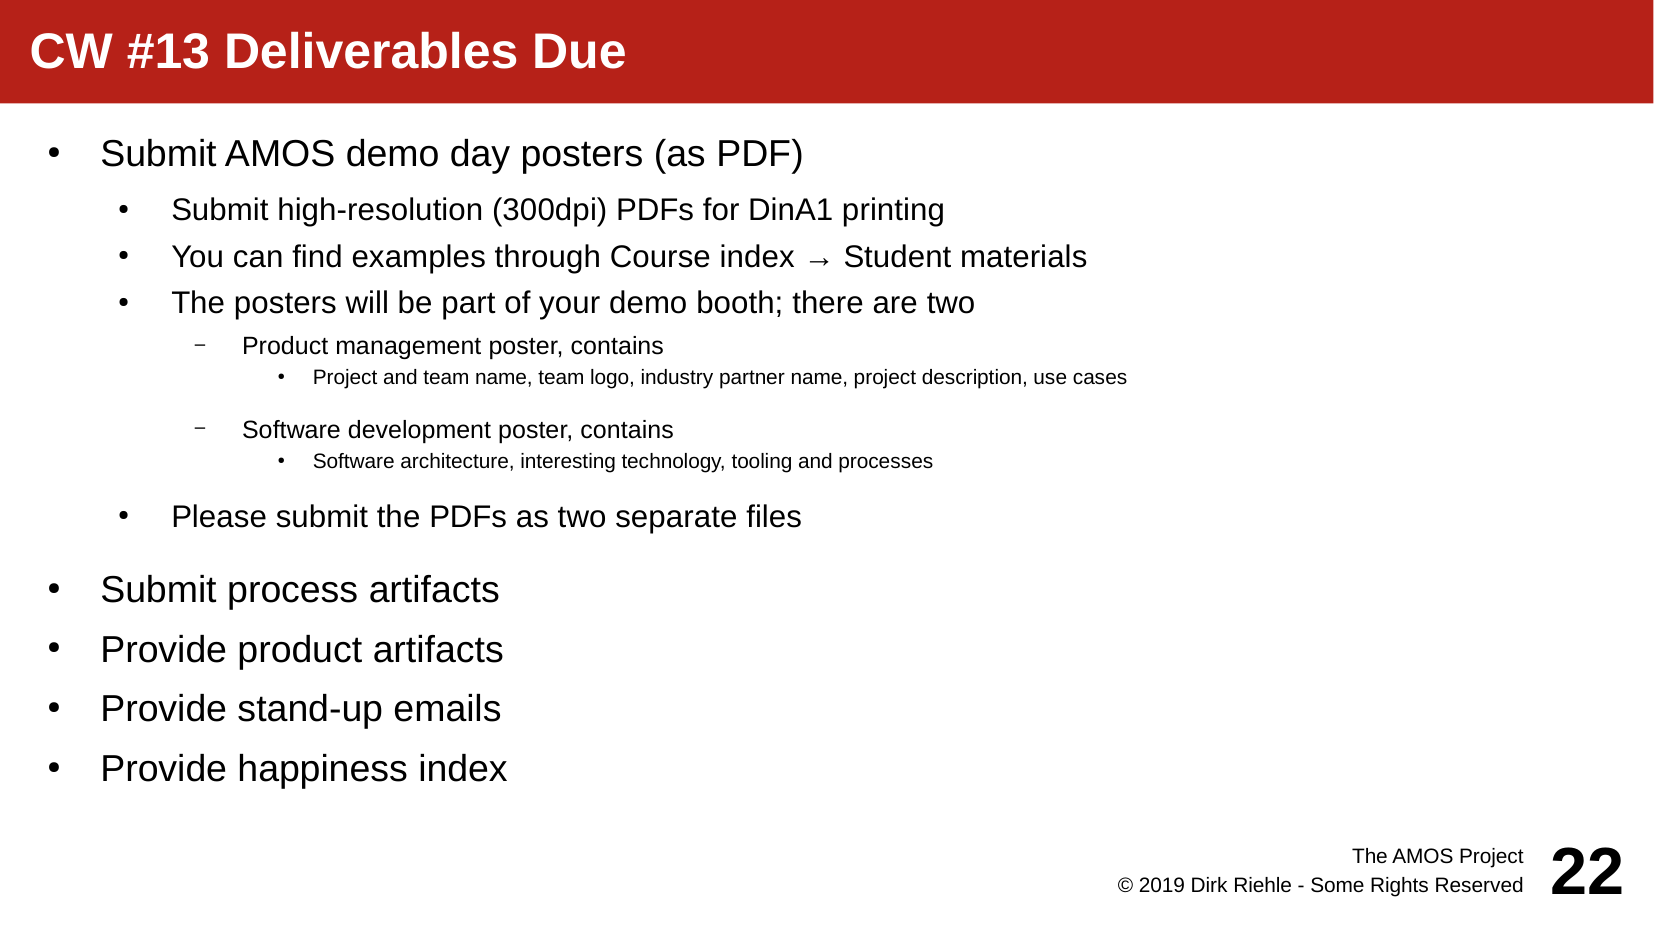

# CW #13 Deliverables Due
Submit AMOS demo day posters (as PDF)
Submit high-resolution (300dpi) PDFs for DinA1 printing
You can find examples through Course index → Student materials
The posters will be part of your demo booth; there are two
Product management poster, contains
Project and team name, team logo, industry partner name, project description, use cases
Software development poster, contains
Software architecture, interesting technology, tooling and processes
Please submit the PDFs as two separate files
Submit process artifacts
Provide product artifacts
Provide stand-up emails
Provide happiness index
The AMOS Project
22
© 2019 Dirk Riehle - Some Rights Reserved